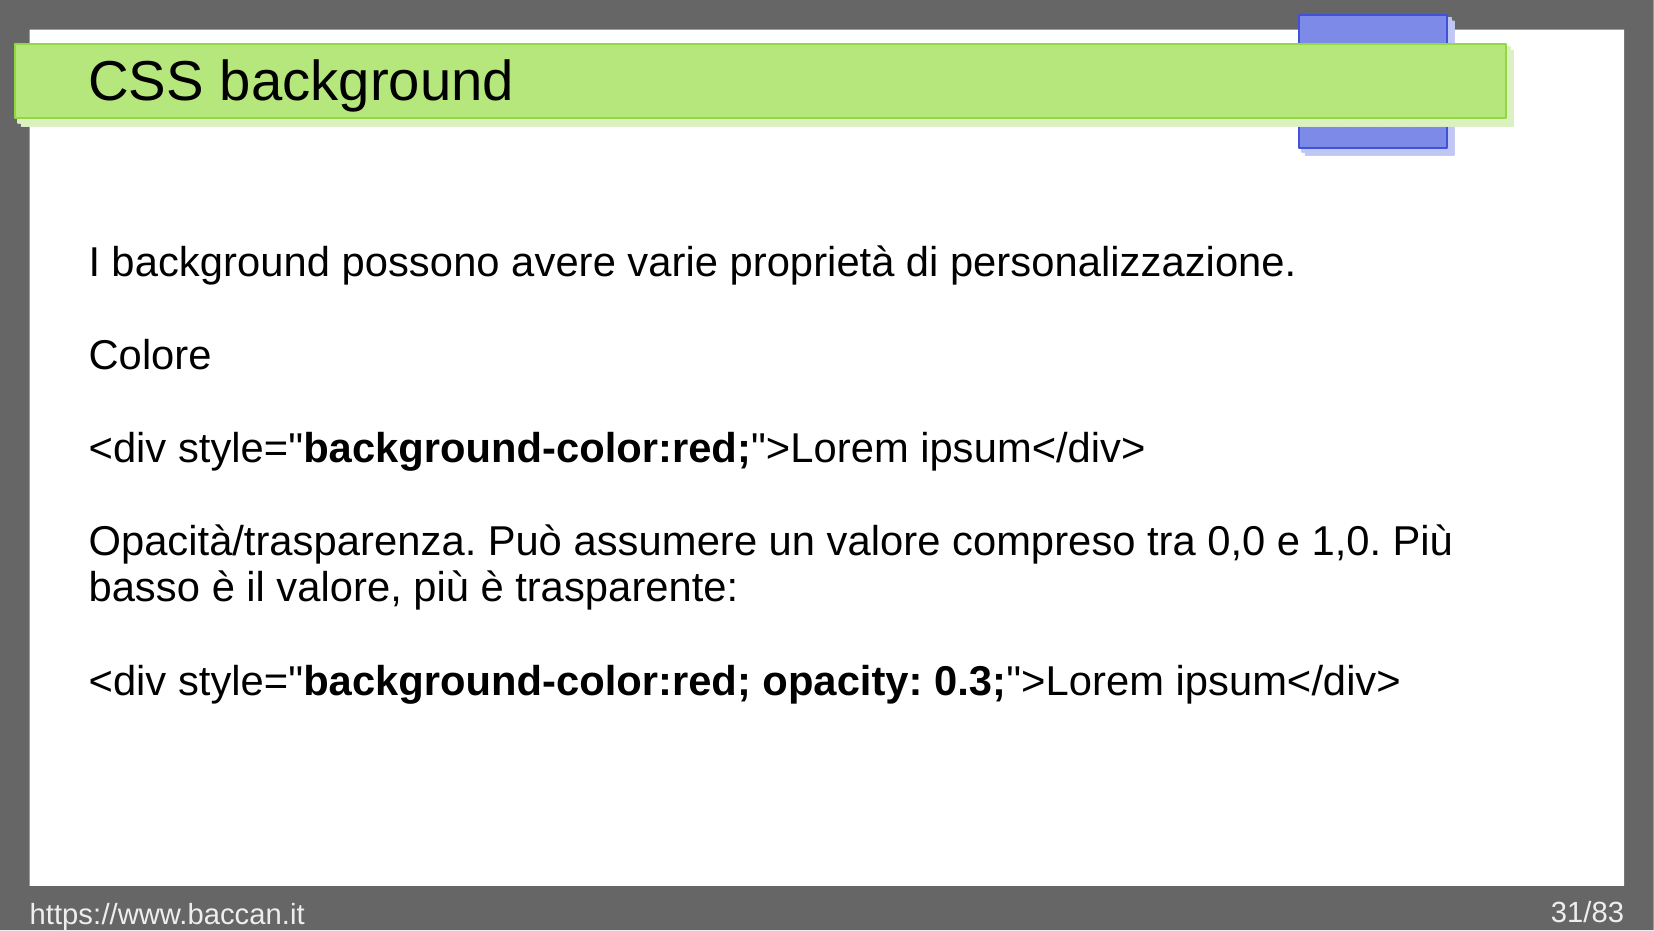

# CSS background
I background possono avere varie proprietà di personalizzazione.
Colore
<div style="background-color:red;">Lorem ipsum</div>
Opacità/trasparenza. Può assumere un valore compreso tra 0,0 e 1,0. Più basso è il valore, più è trasparente:
<div style="background-color:red; opacity: 0.3;">Lorem ipsum</div>
31
https://www.baccan.it